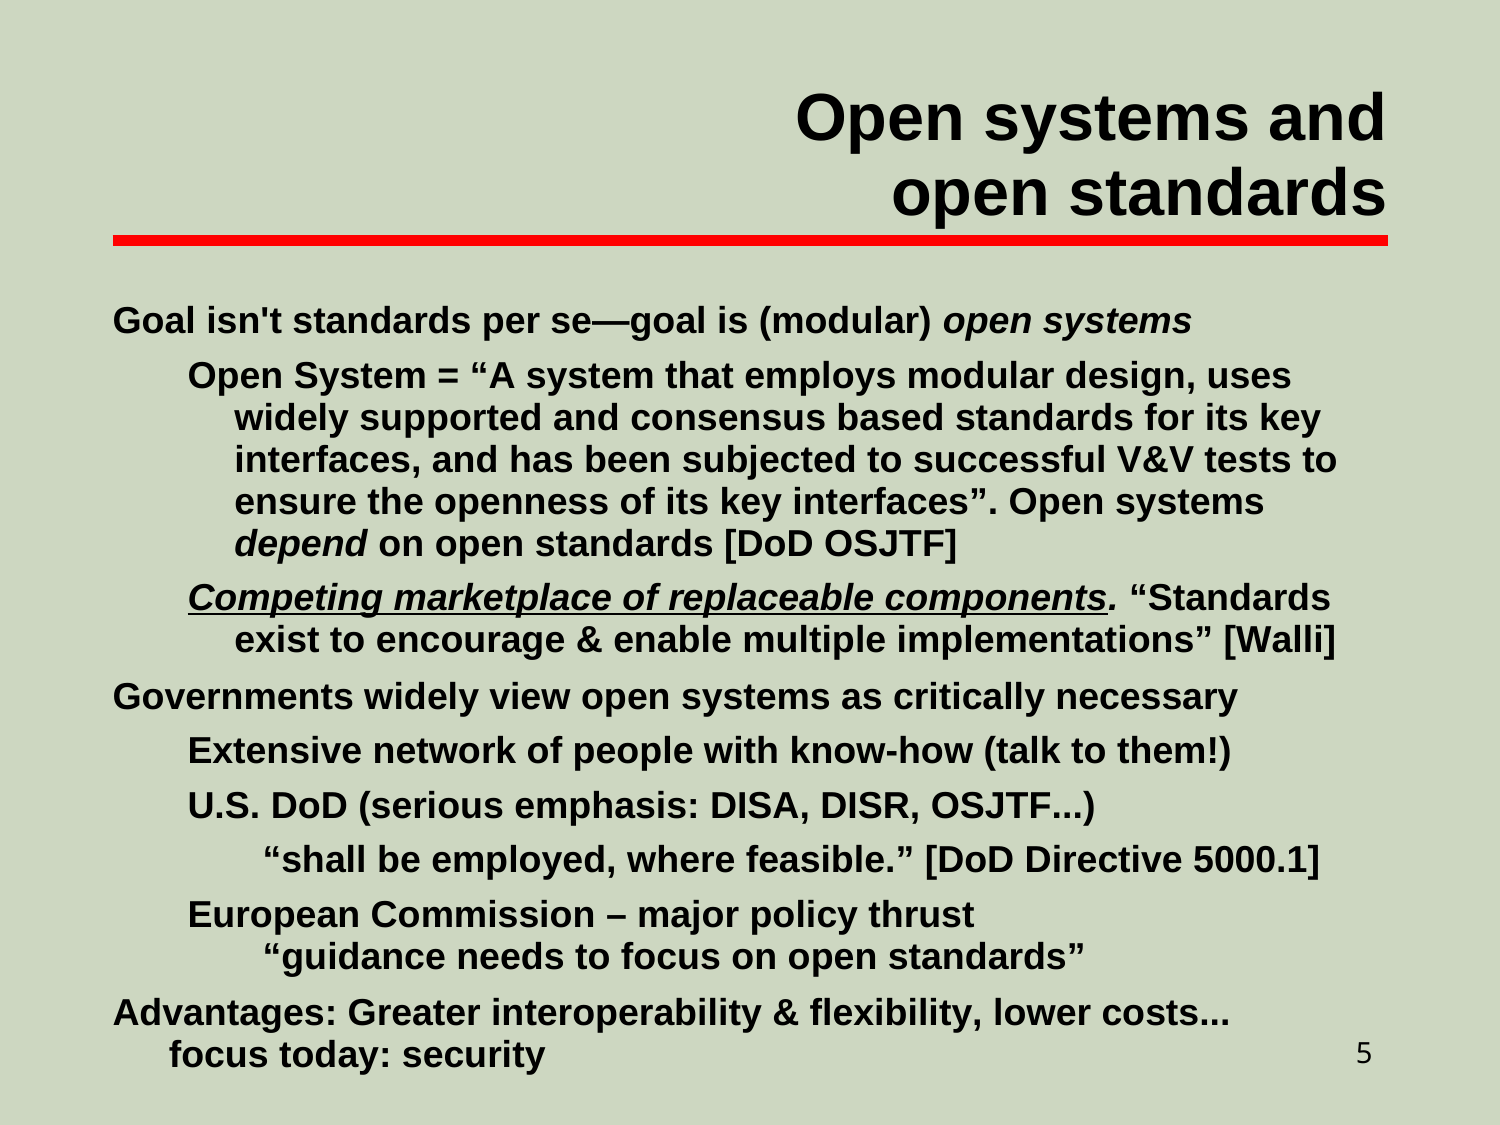

# Open systems and open standards
Goal isn't standards per se—goal is (modular) open systems
Open System = “A system that employs modular design, uses widely supported and consensus based standards for its key interfaces, and has been subjected to successful V&V tests to ensure the openness of its key interfaces”. Open systems depend on open standards [DoD OSJTF]
Competing marketplace of replaceable components. “Standards exist to encourage & enable multiple implementations” [Walli]
Governments widely view open systems as critically necessary
Extensive network of people with know-how (talk to them!)
U.S. DoD (serious emphasis: DISA, DISR, OSJTF...)
“shall be employed, where feasible.” [DoD Directive 5000.1]
European Commission – major policy thrust
“guidance needs to focus on open standards”
Advantages: Greater interoperability & flexibility, lower costs...
focus today: security